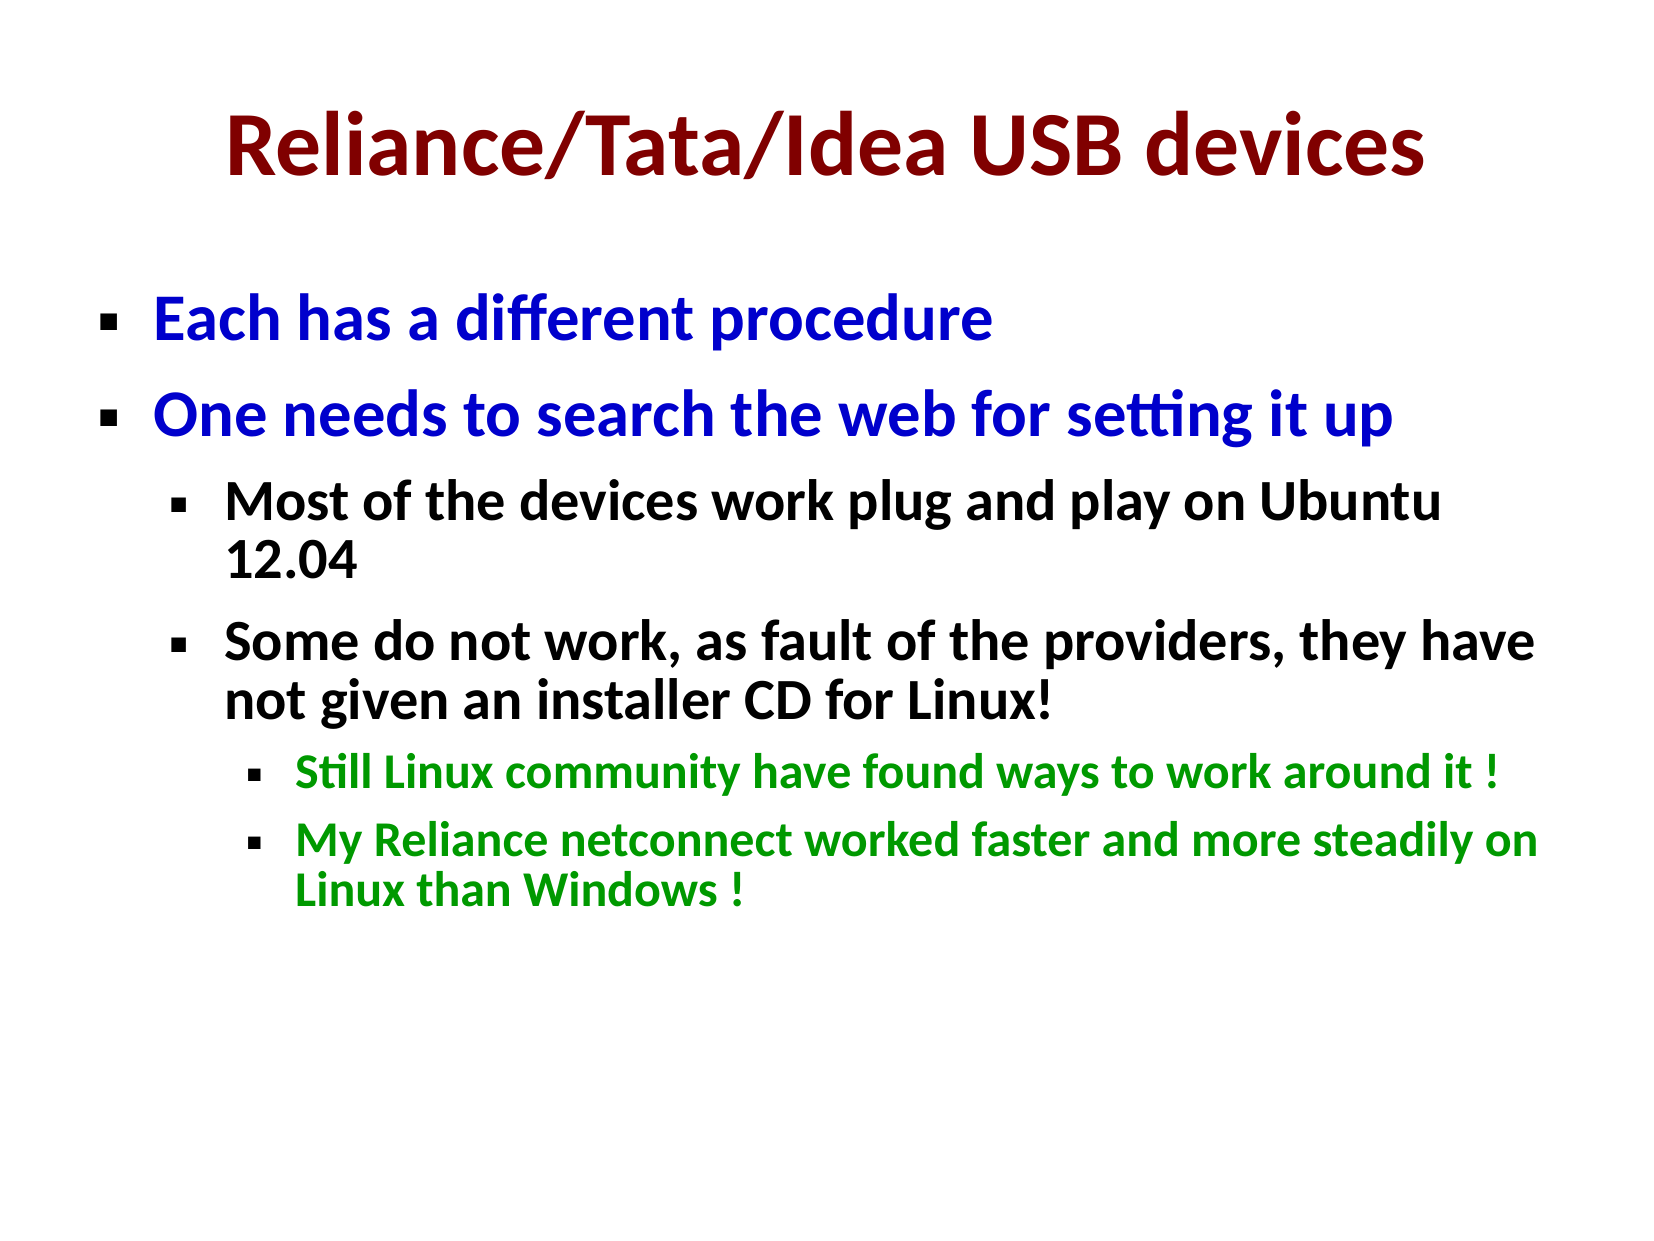

# Reliance/Tata/Idea USB devices
Each has a different procedure
One needs to search the web for setting it up
Most of the devices work plug and play on Ubuntu 12.04
Some do not work, as fault of the providers, they have not given an installer CD for Linux!
Still Linux community have found ways to work around it !
My Reliance netconnect worked faster and more steadily on Linux than Windows !